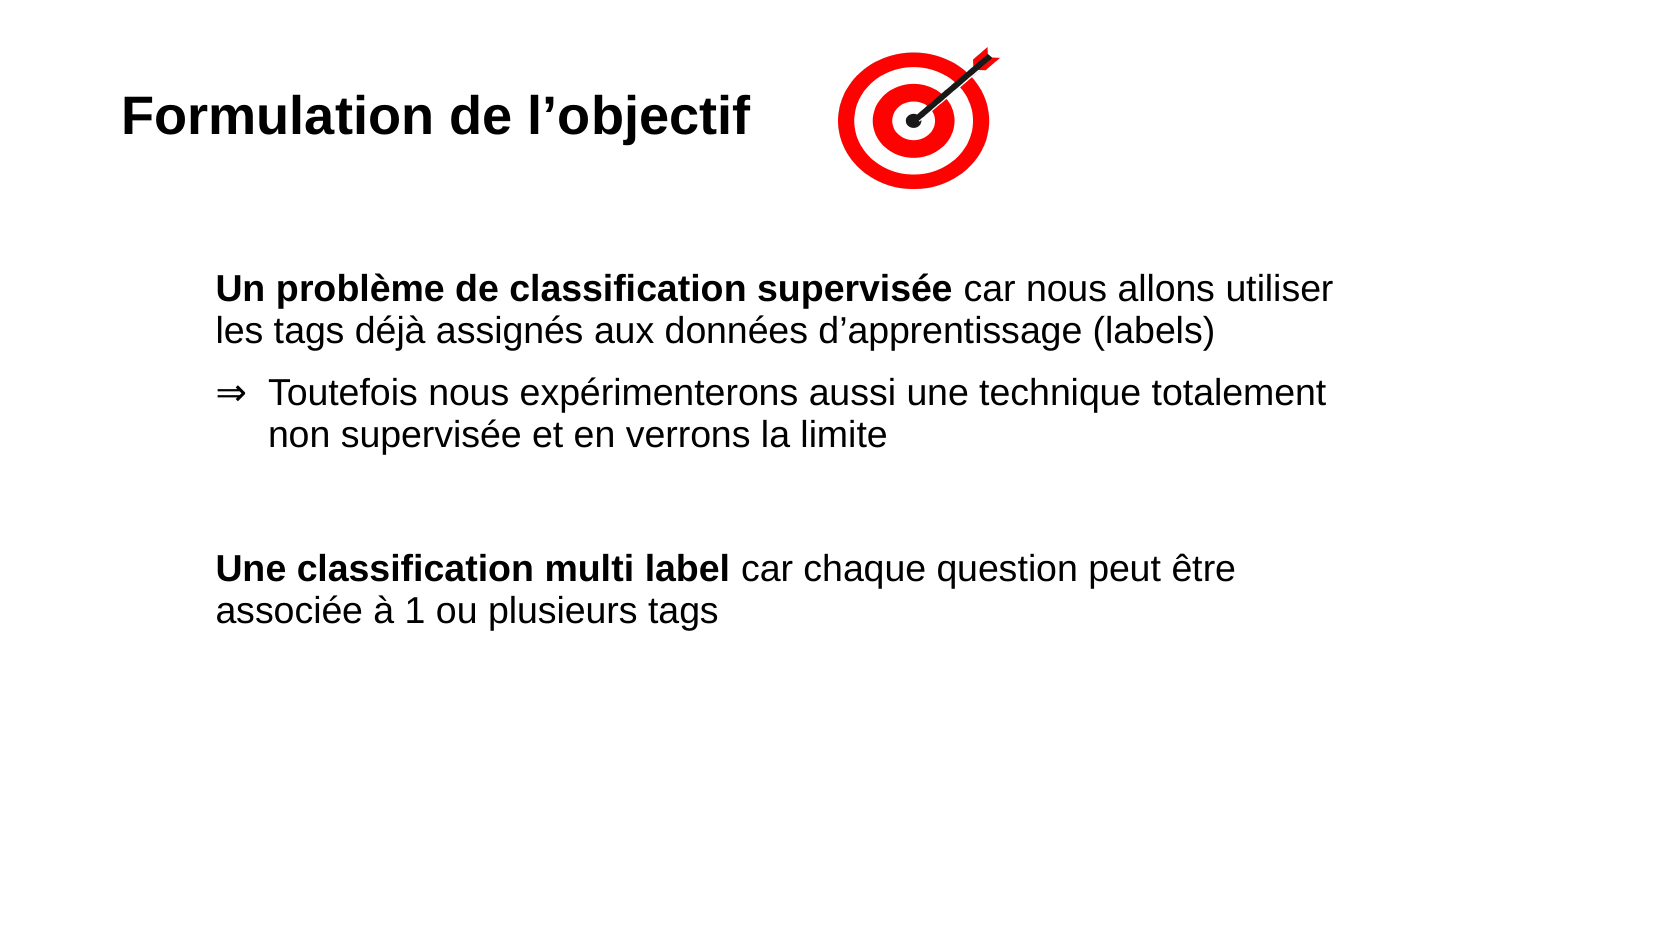

Formulation de l’objectif
Un problème de classification supervisée car nous allons utiliser les tags déjà assignés aux données d’apprentissage (labels)
⇒ Toutefois nous expérimenterons aussi une technique totalement
 non supervisée et en verrons la limite
Une classification multi label car chaque question peut être associée à 1 ou plusieurs tags